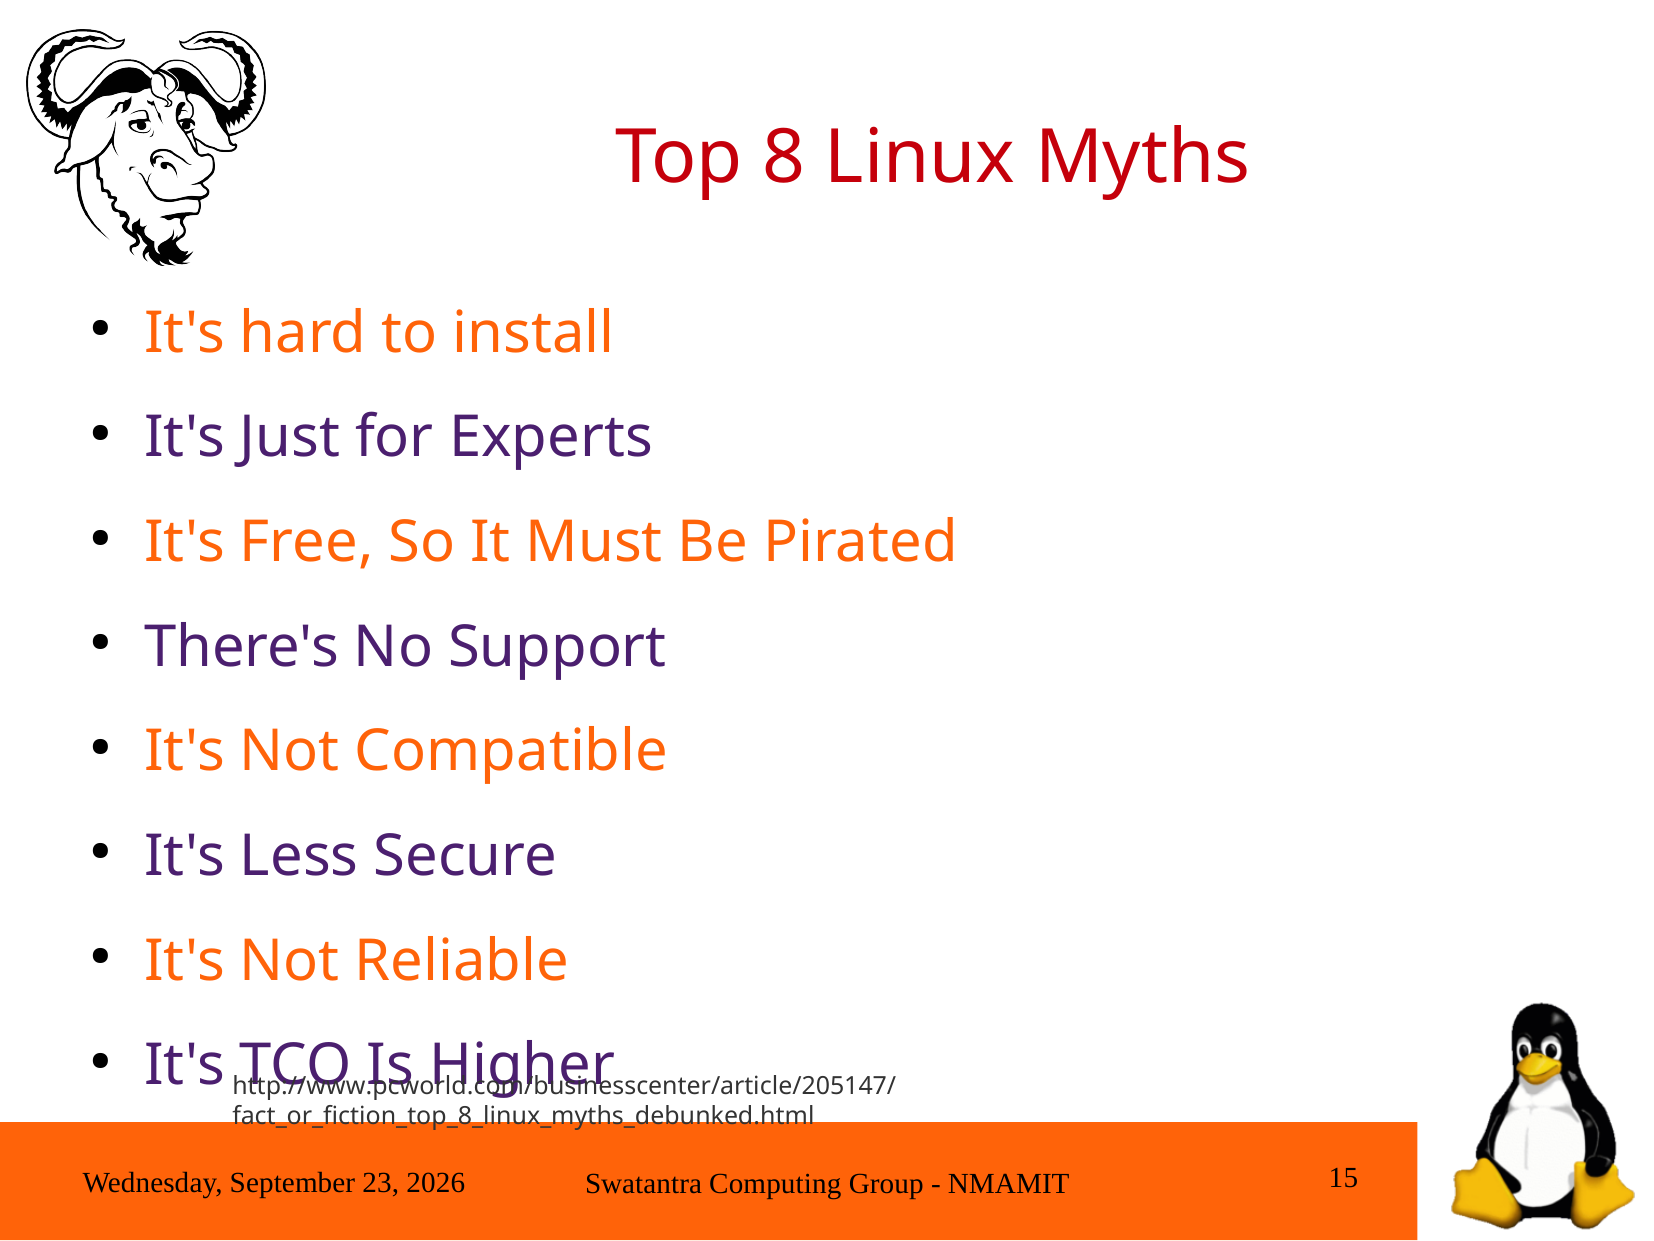

# Top 8 Linux Myths
It's hard to install
It's Just for Experts
It's Free, So It Must Be Pirated
There's No Support
It's Not Compatible
It's Less Secure
It's Not Reliable
It's TCO Is Higher
http://www.pcworld.com/businesscenter/article/205147/fact_or_fiction_top_8_linux_myths_debunked.html
15
Swatantra Computing Group - NMAMIT